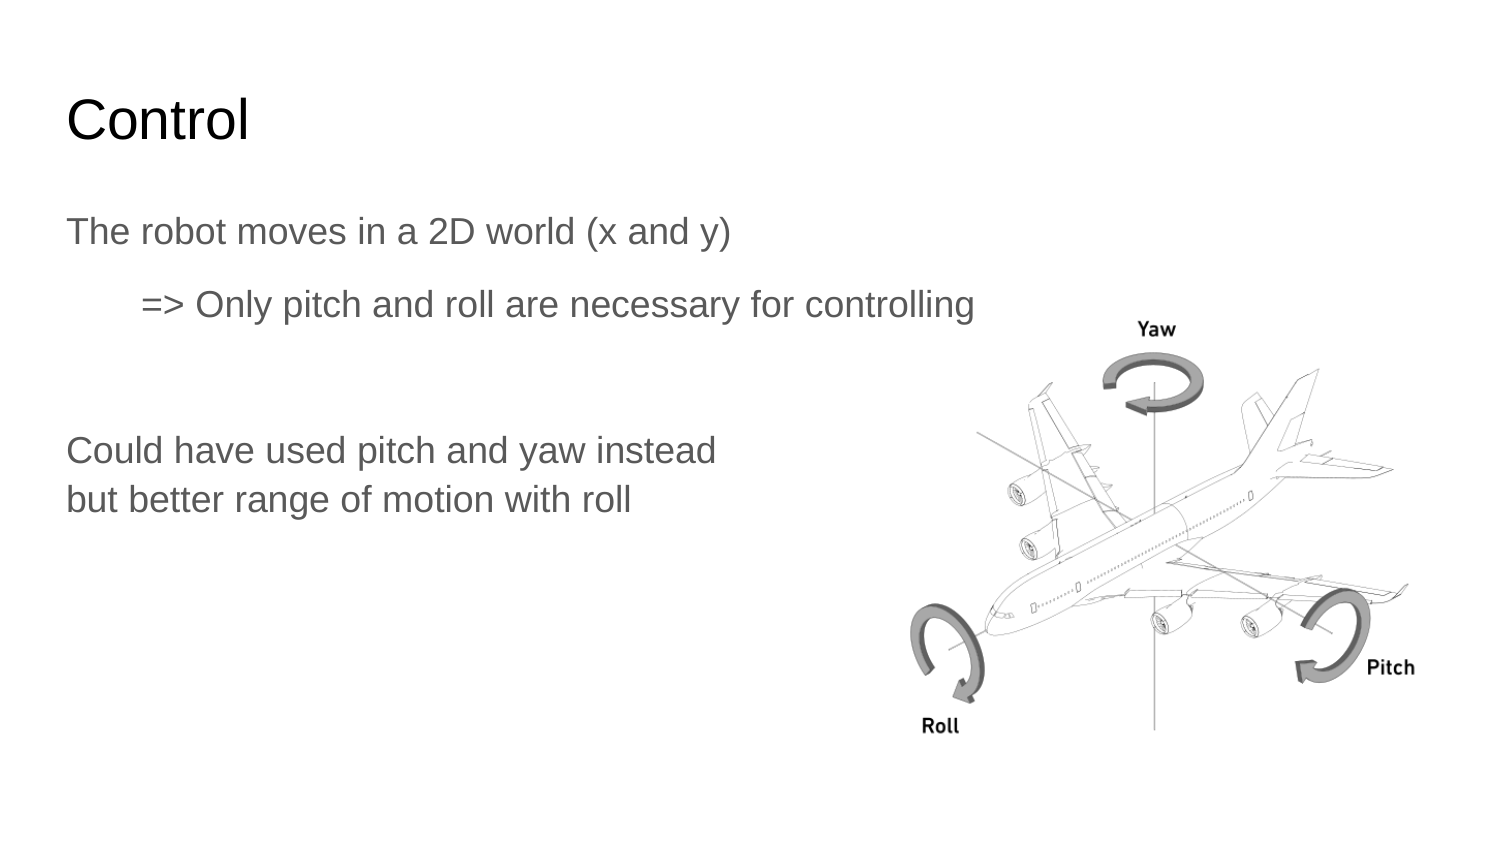

# Control
The robot moves in a 2D world (x and y)
	=> Only pitch and roll are necessary for controlling
Could have used pitch and yaw instead
but better range of motion with roll